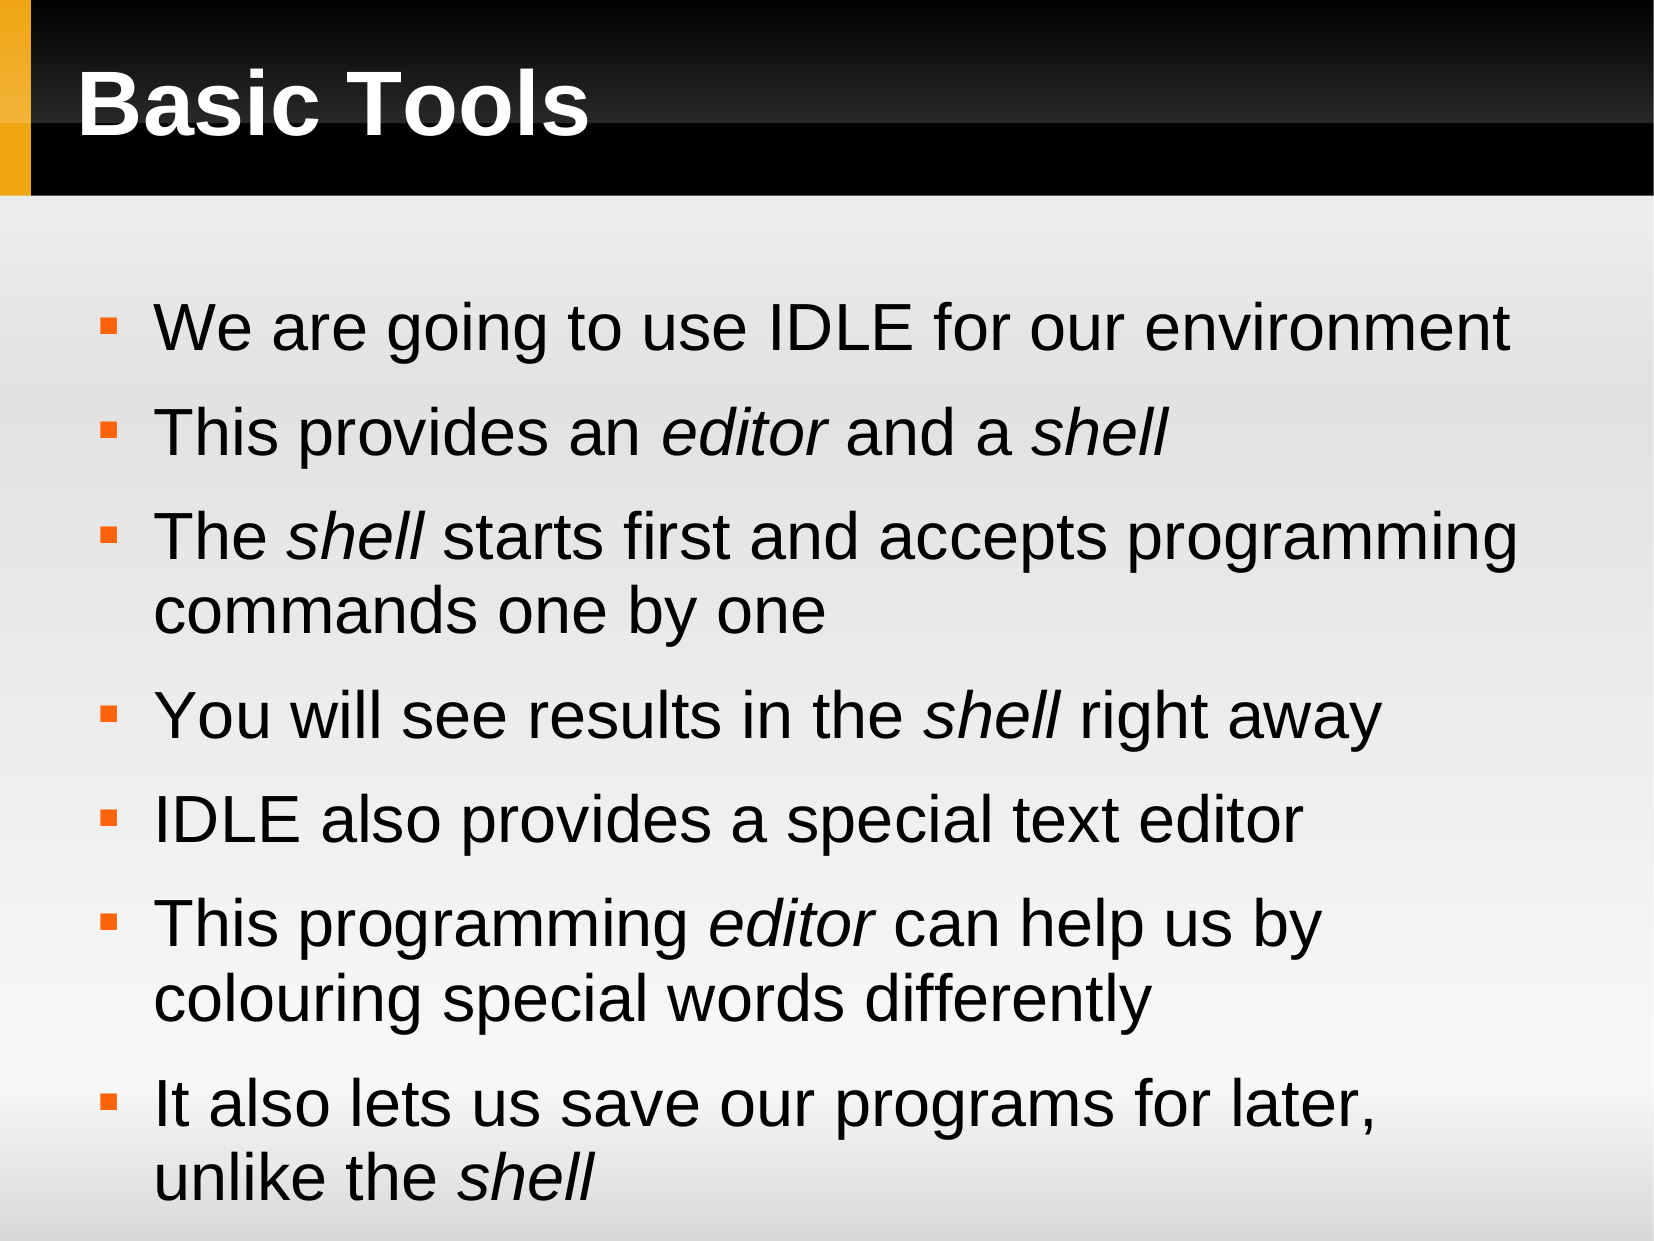

# Basic Tools
We are going to use IDLE for our environment
This provides an editor and a shell
The shell starts first and accepts programming commands one by one
You will see results in the shell right away
IDLE also provides a special text editor
This programming editor can help us by colouring special words differently
It also lets us save our programs for later, unlike the shell